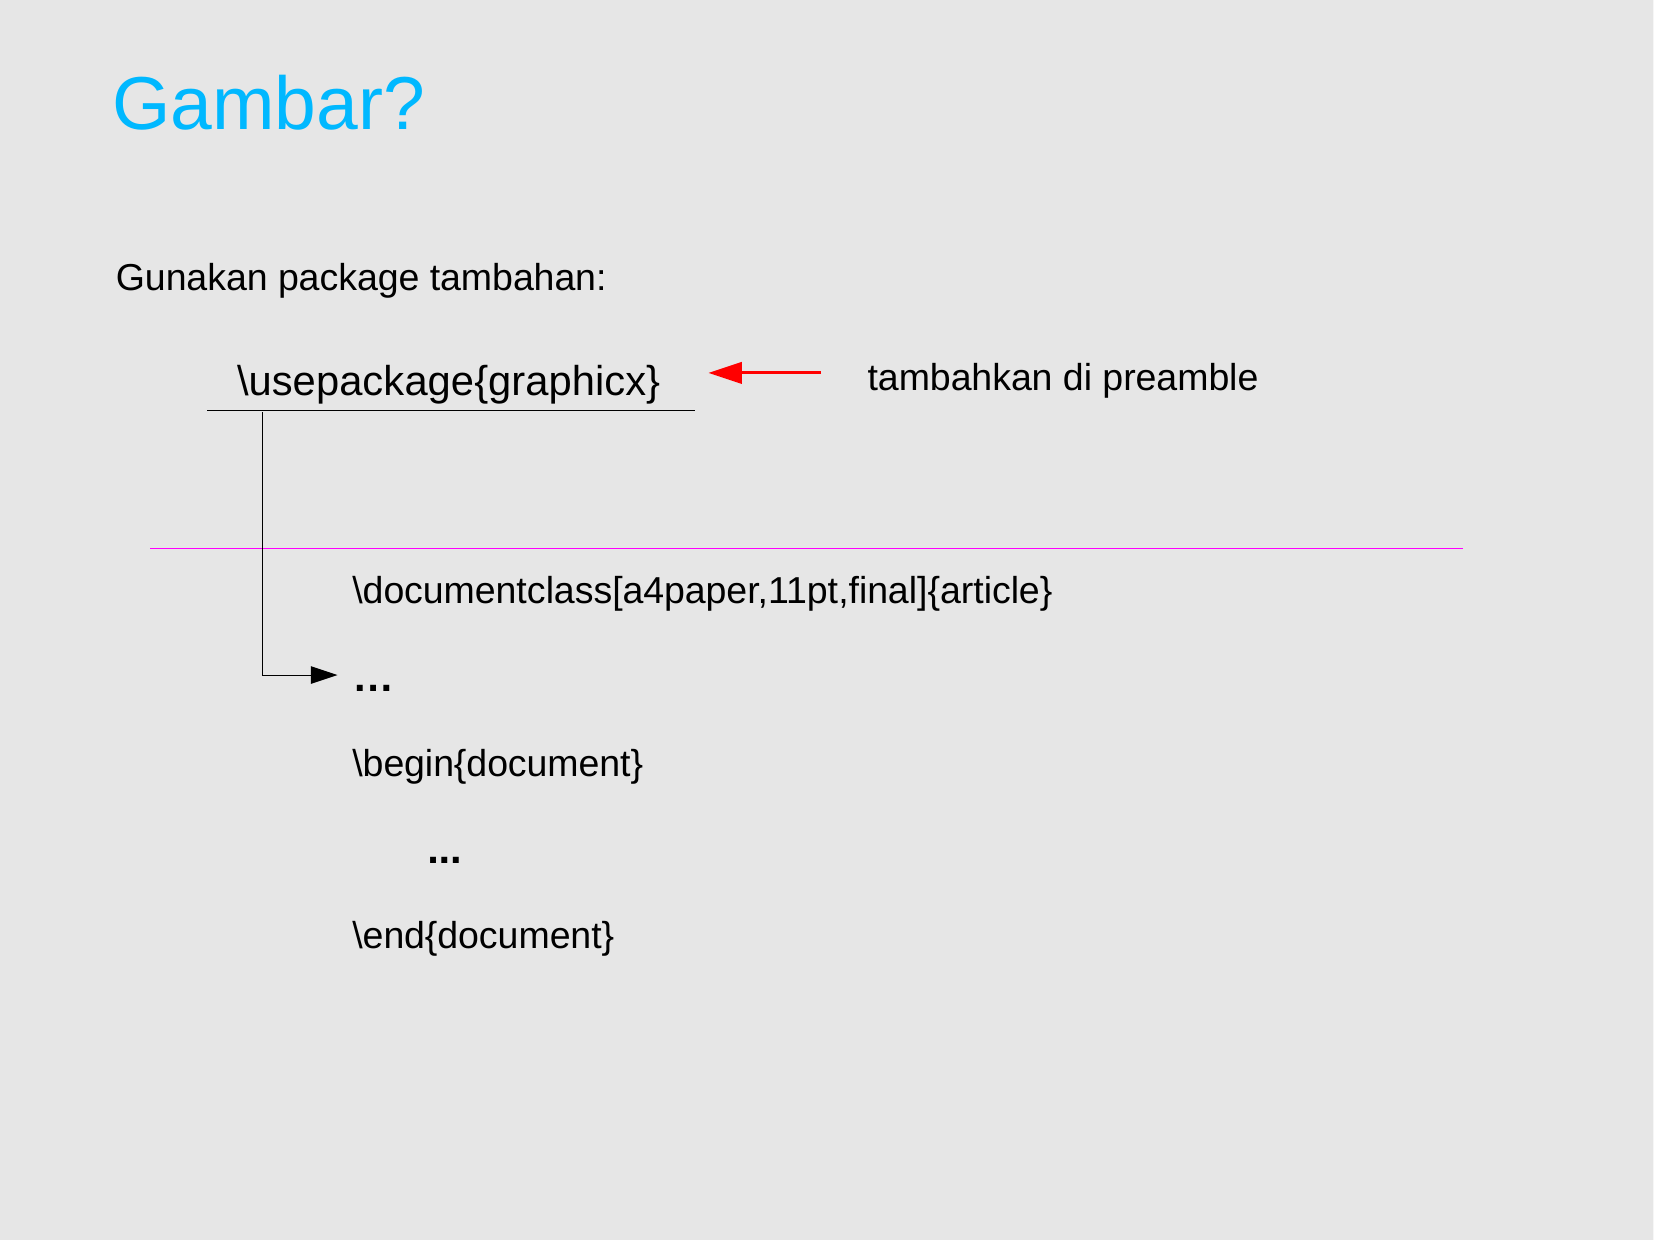

# Gambar?
Gunakan package tambahan:
\usepackage{graphicx}
tambahkan di preamble
\documentclass[a4paper,11pt,final]{article}
…
\begin{document}
	...
\end{document}